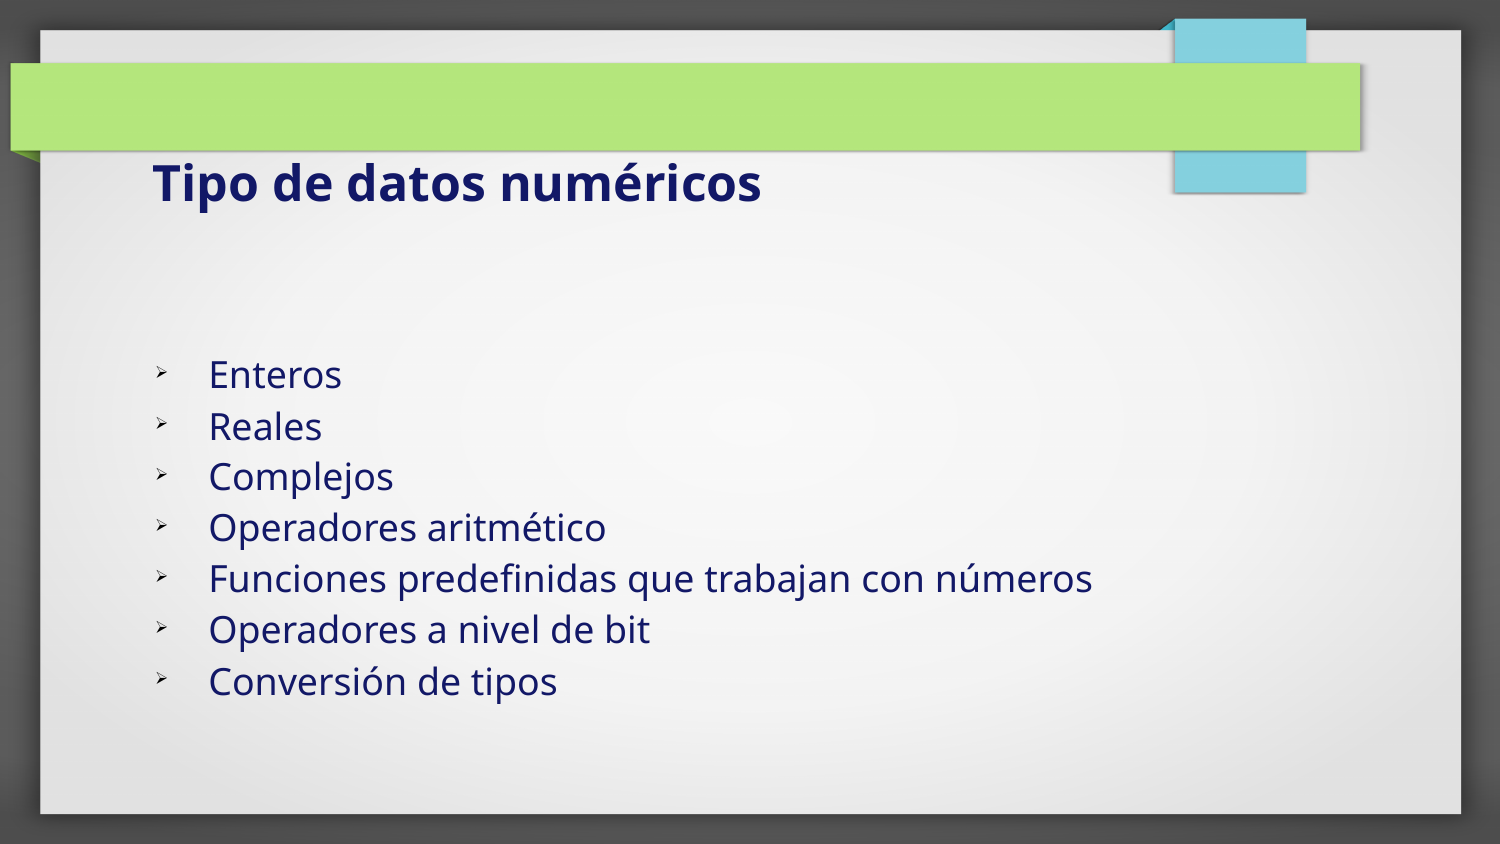

# Tipo de datos numéricos
Enteros
Reales
Complejos
Operadores aritmético
Funciones predefinidas que trabajan con números
Operadores a nivel de bit
Conversión de tipos